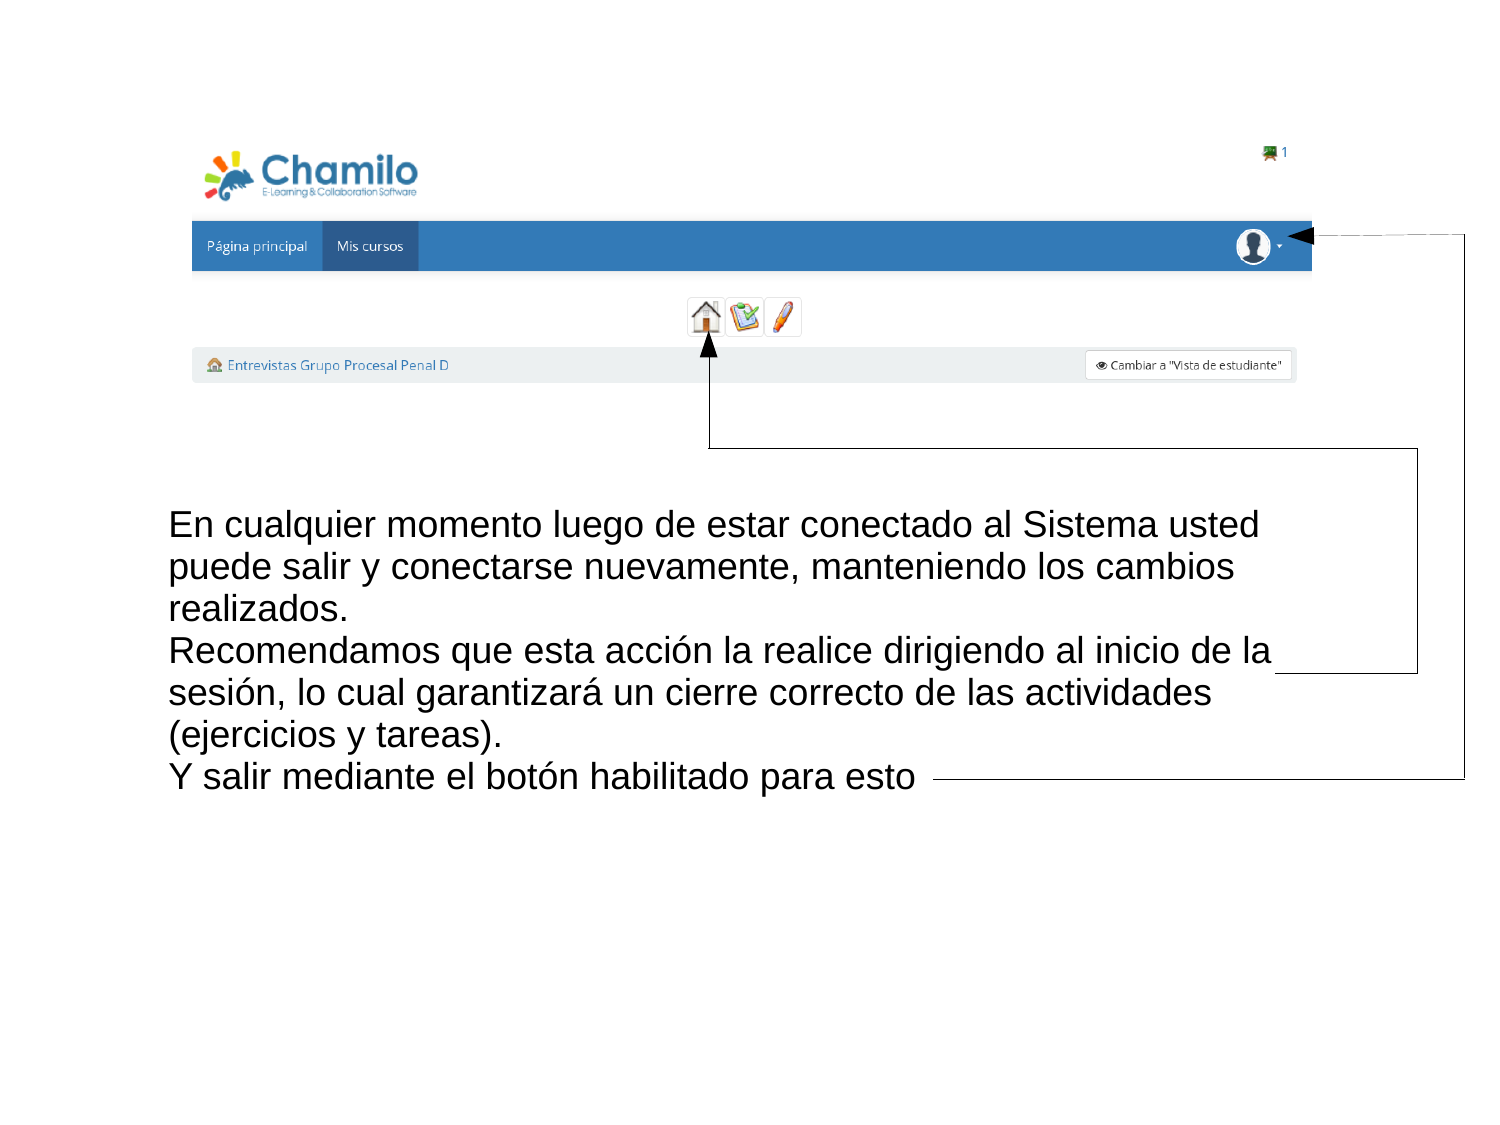

En cualquier momento luego de estar conectado al Sistema usted puede salir y conectarse nuevamente, manteniendo los cambios realizados.
Recomendamos que esta acción la realice dirigiendo al inicio de la sesión, lo cual garantizará un cierre correcto de las actividades (ejercicios y tareas).
Y salir mediante el botón habilitado para esto